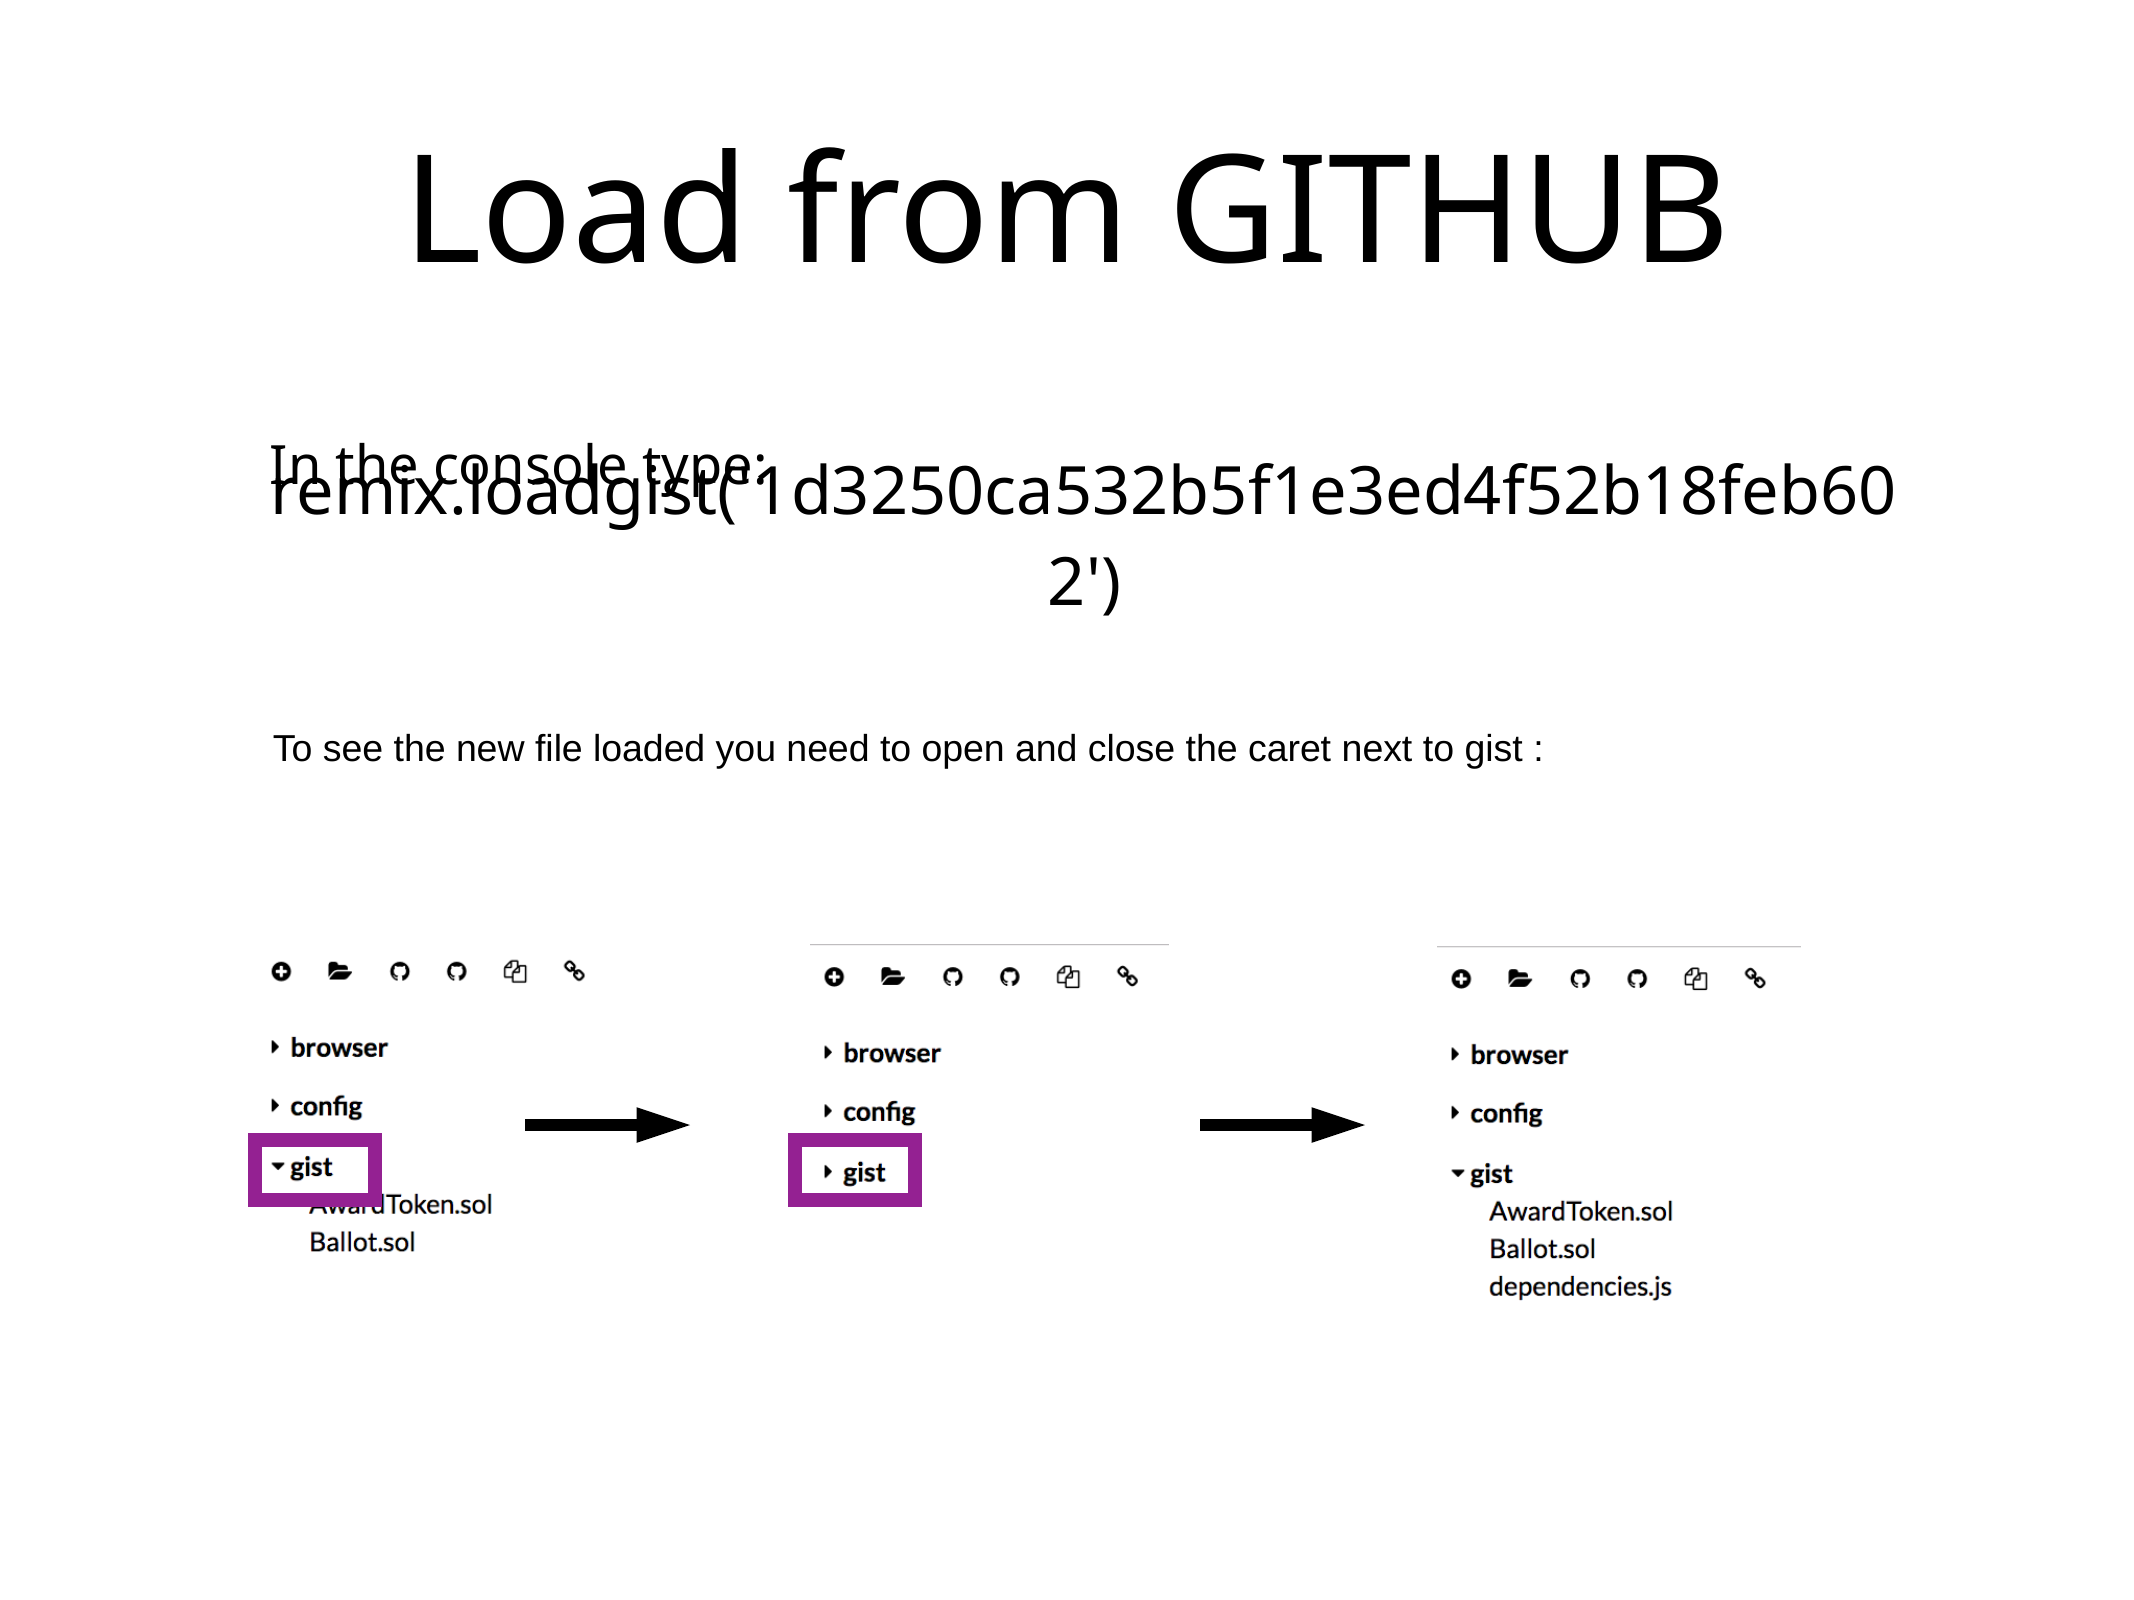

# Load from GITHUB
In the console type:
remix.loadgist('1d3250ca532b5f1e3ed4f52b18feb602')
To see the new file loaded you need to open and close the caret next to gist :